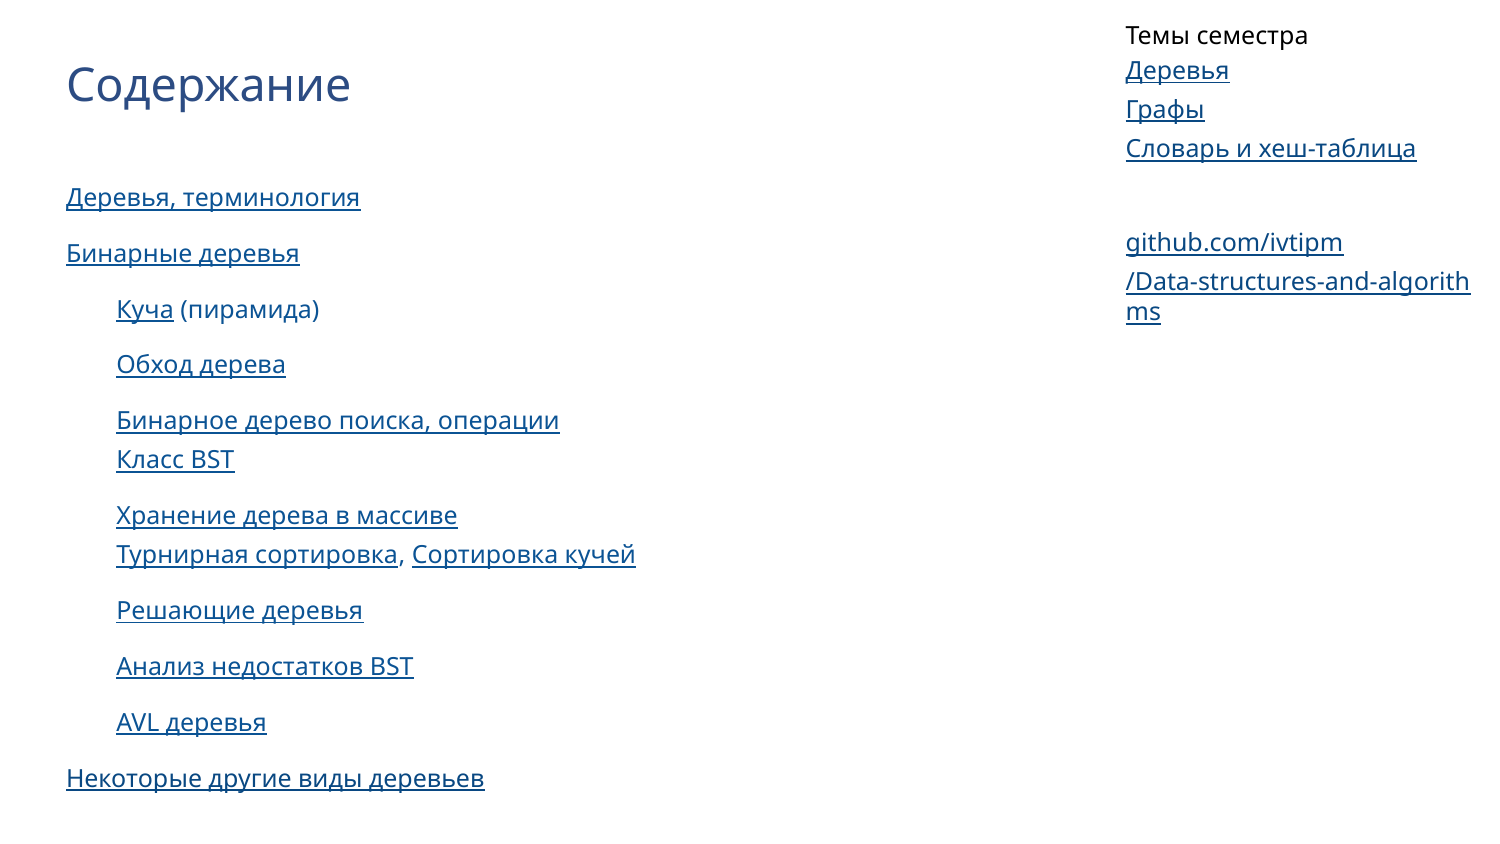

Темы семестра
Деревья
Графы
Словарь и хеш-таблица
github.com/ivtipm/Data-structures-and-algorithms
# Содержание
Деревья, терминология
Бинарные деревья
Куча (пирамида)
Обход дерева
Бинарное дерево поиска, операции
Класс BST
Хранение дерева в массиве
Турнирная сортировка, Сортировка кучей
Решающие деревья
Анализ недостатков BST
AVL деревья
Некоторые другие виды деревьев